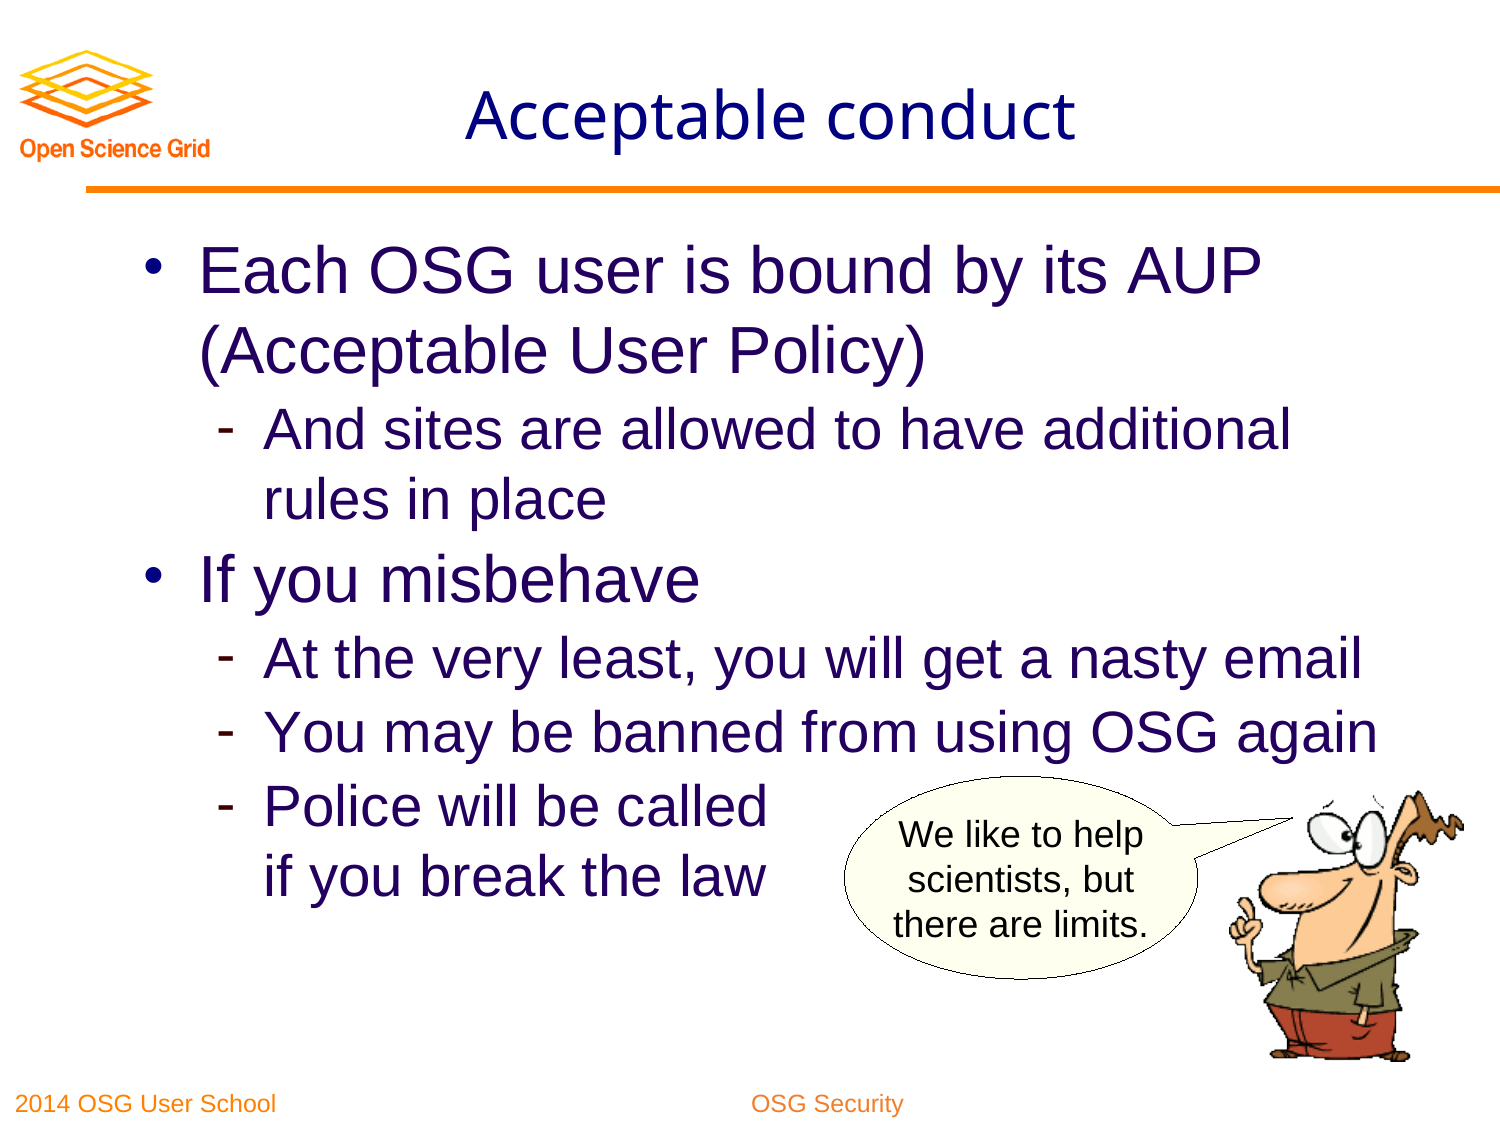

# Acceptable conduct
Each OSG user is bound by its AUP
(Acceptable User Policy)
And sites are allowed to have additional rules in place
If you misbehave
At the very least, you will get a nasty email
You may be banned from using OSG again
Police will be called
if you break the law
We like to help
scientists, but
there are limits.